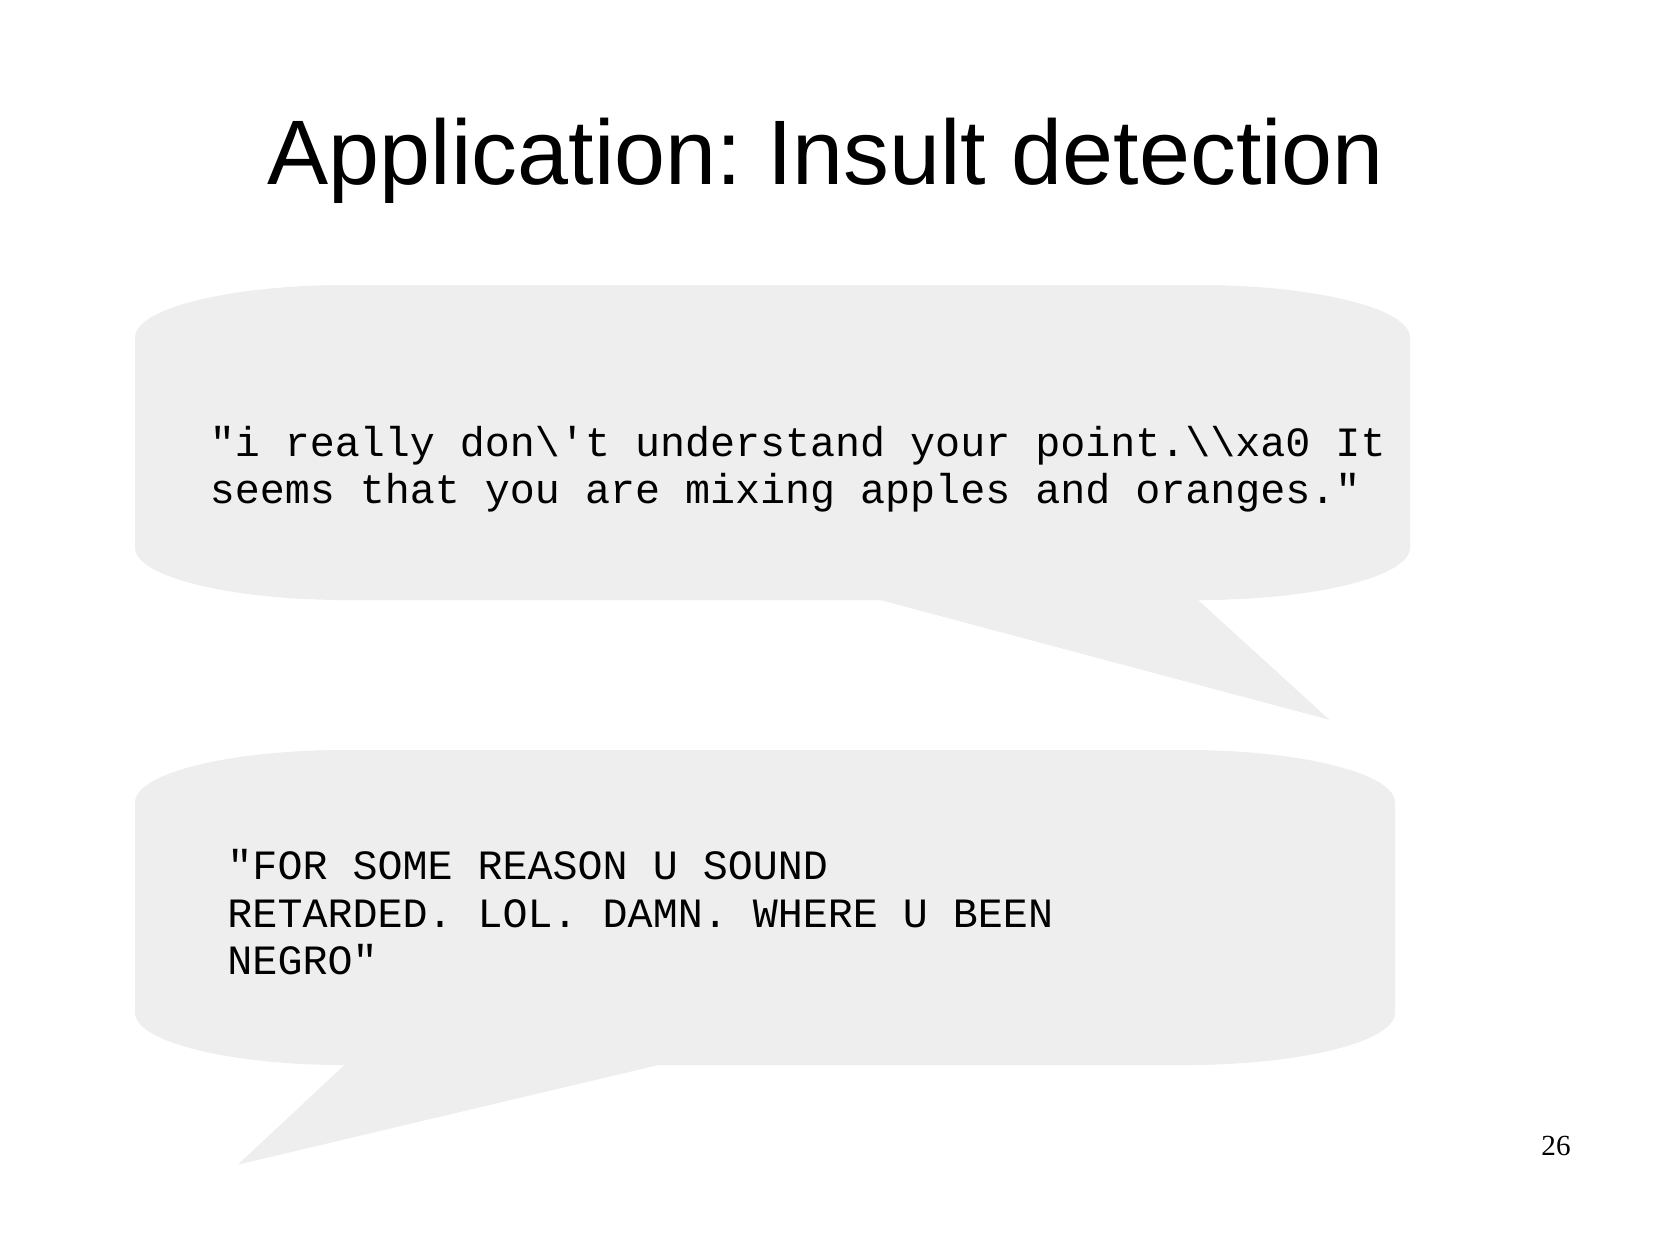

# Application: Insult detection
"i really don\'t understand your point.\\xa0 It seems that you are mixing apples and oranges."
"FOR SOME REASON U SOUND RETARDED. LOL. DAMN. WHERE U BEEN NEGRO"
26